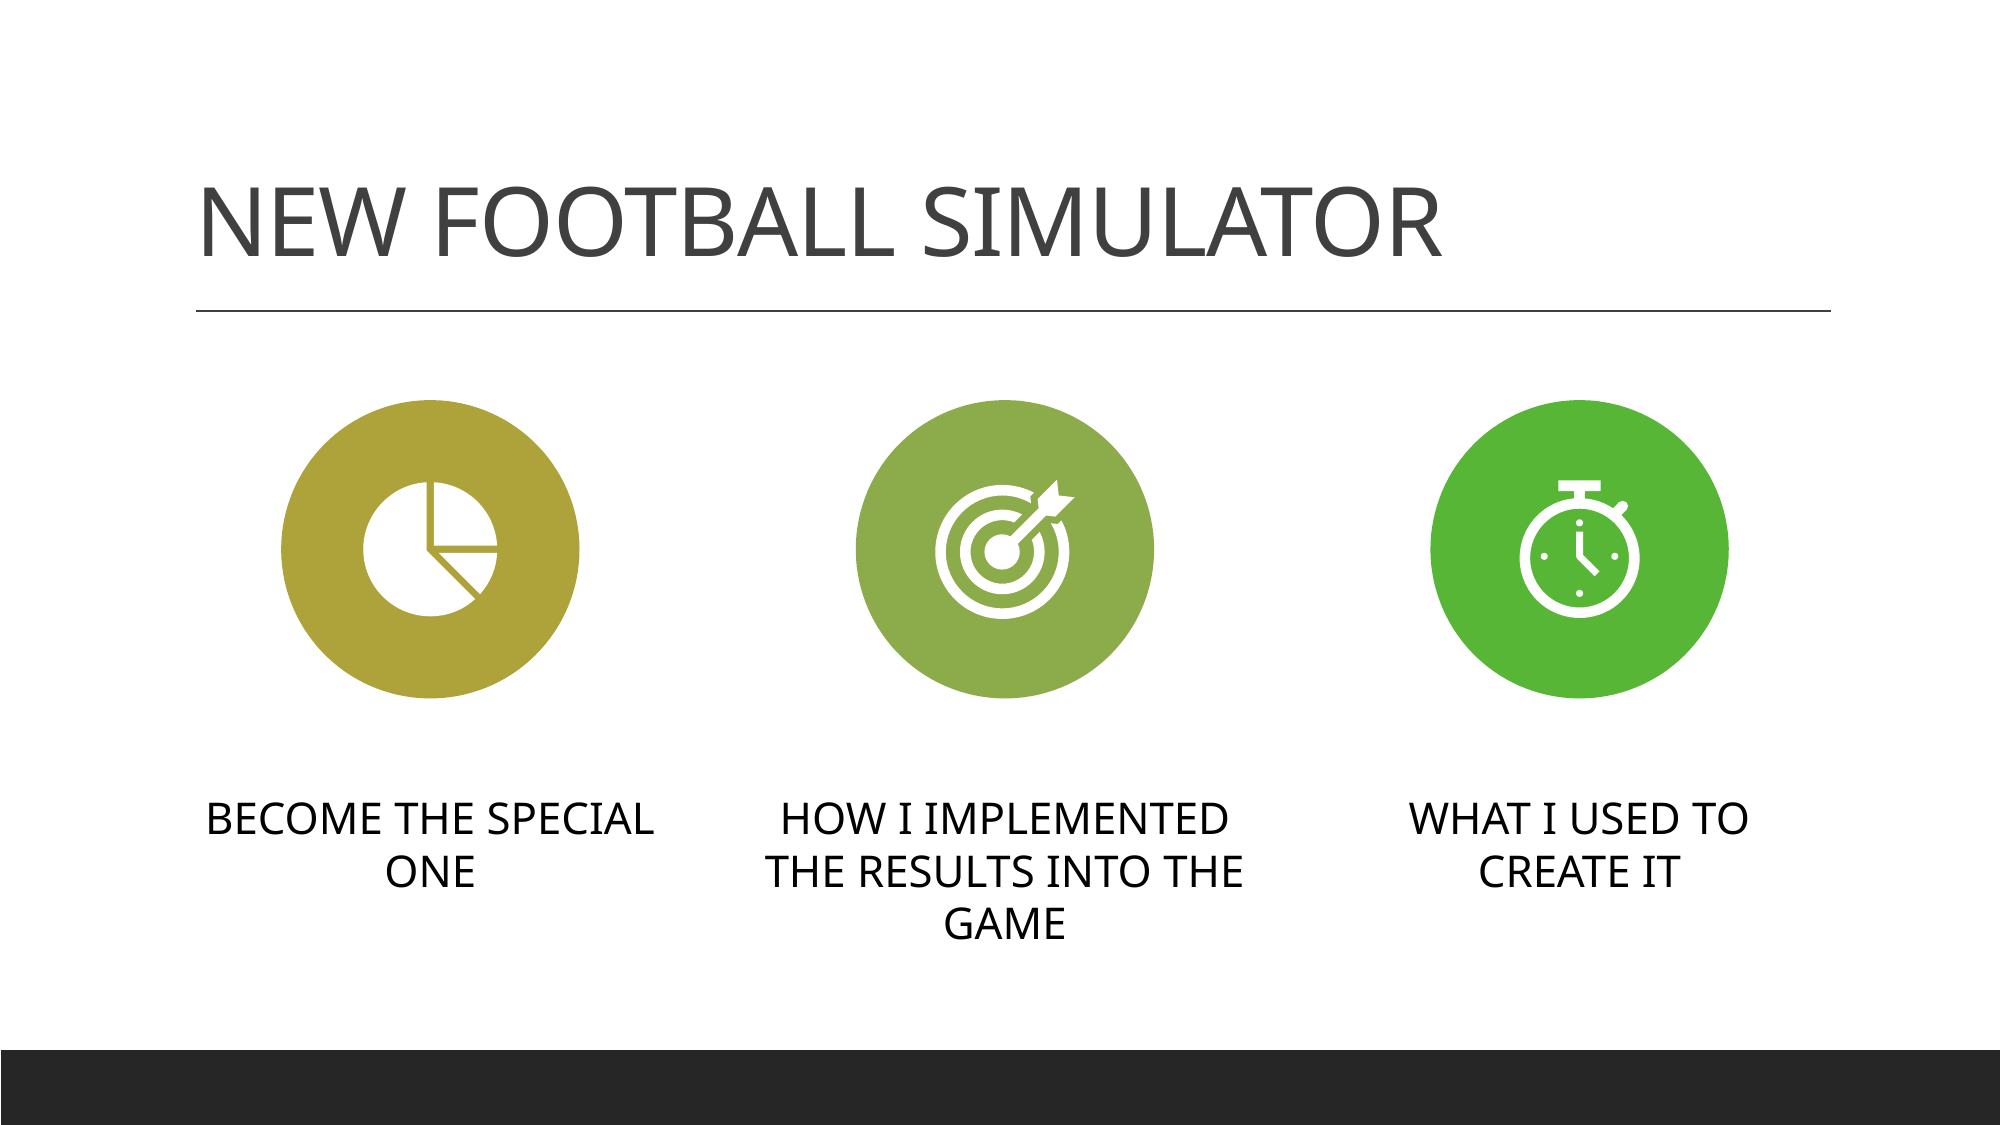

# NEW FOOTBALL SIMULATOR
BECOME THE SPECIAL ONE
HOW I IMPLEMENTED THE RESULTS INTO THE GAME
WHAT I USED TO CREATE IT